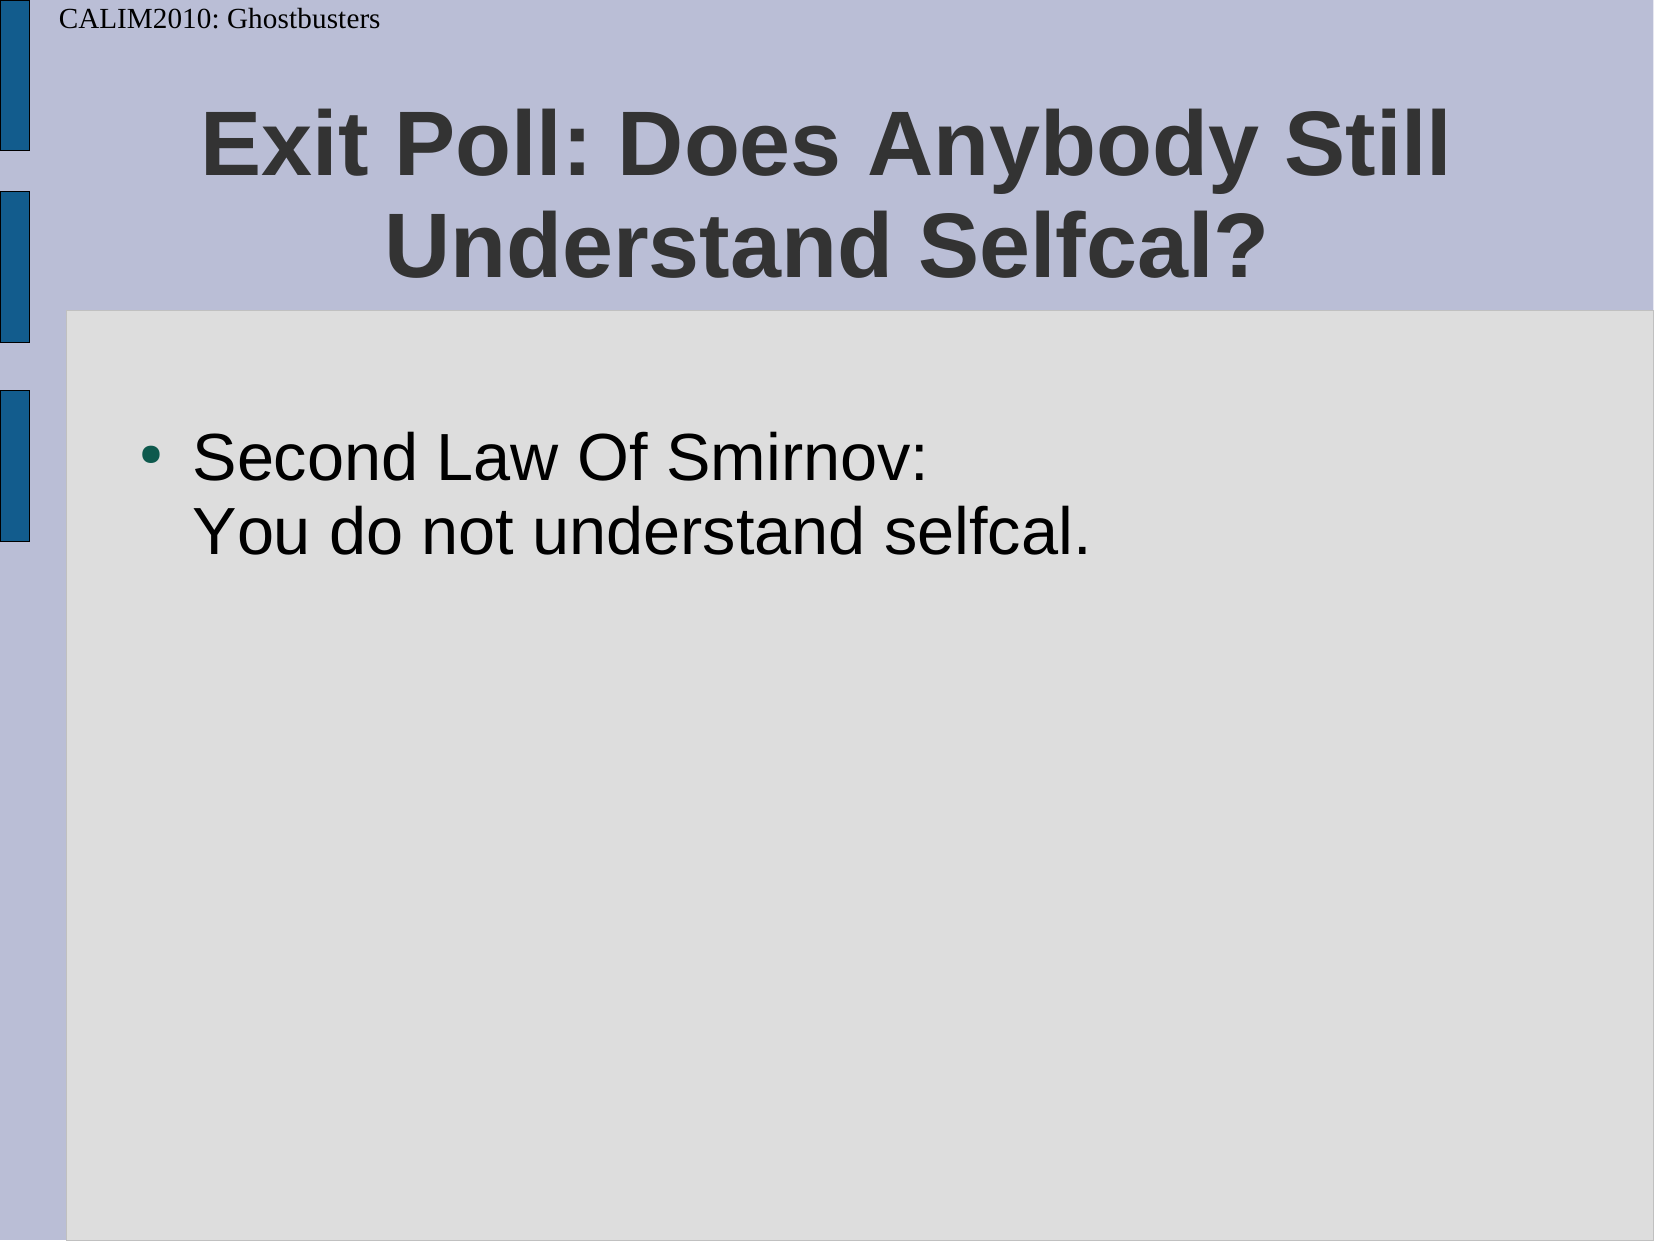

CALIM2010: Ghostbusters
# Exit Poll: Does Anybody Still Understand Selfcal?
Second Law Of Smirnov:
You do not understand selfcal.